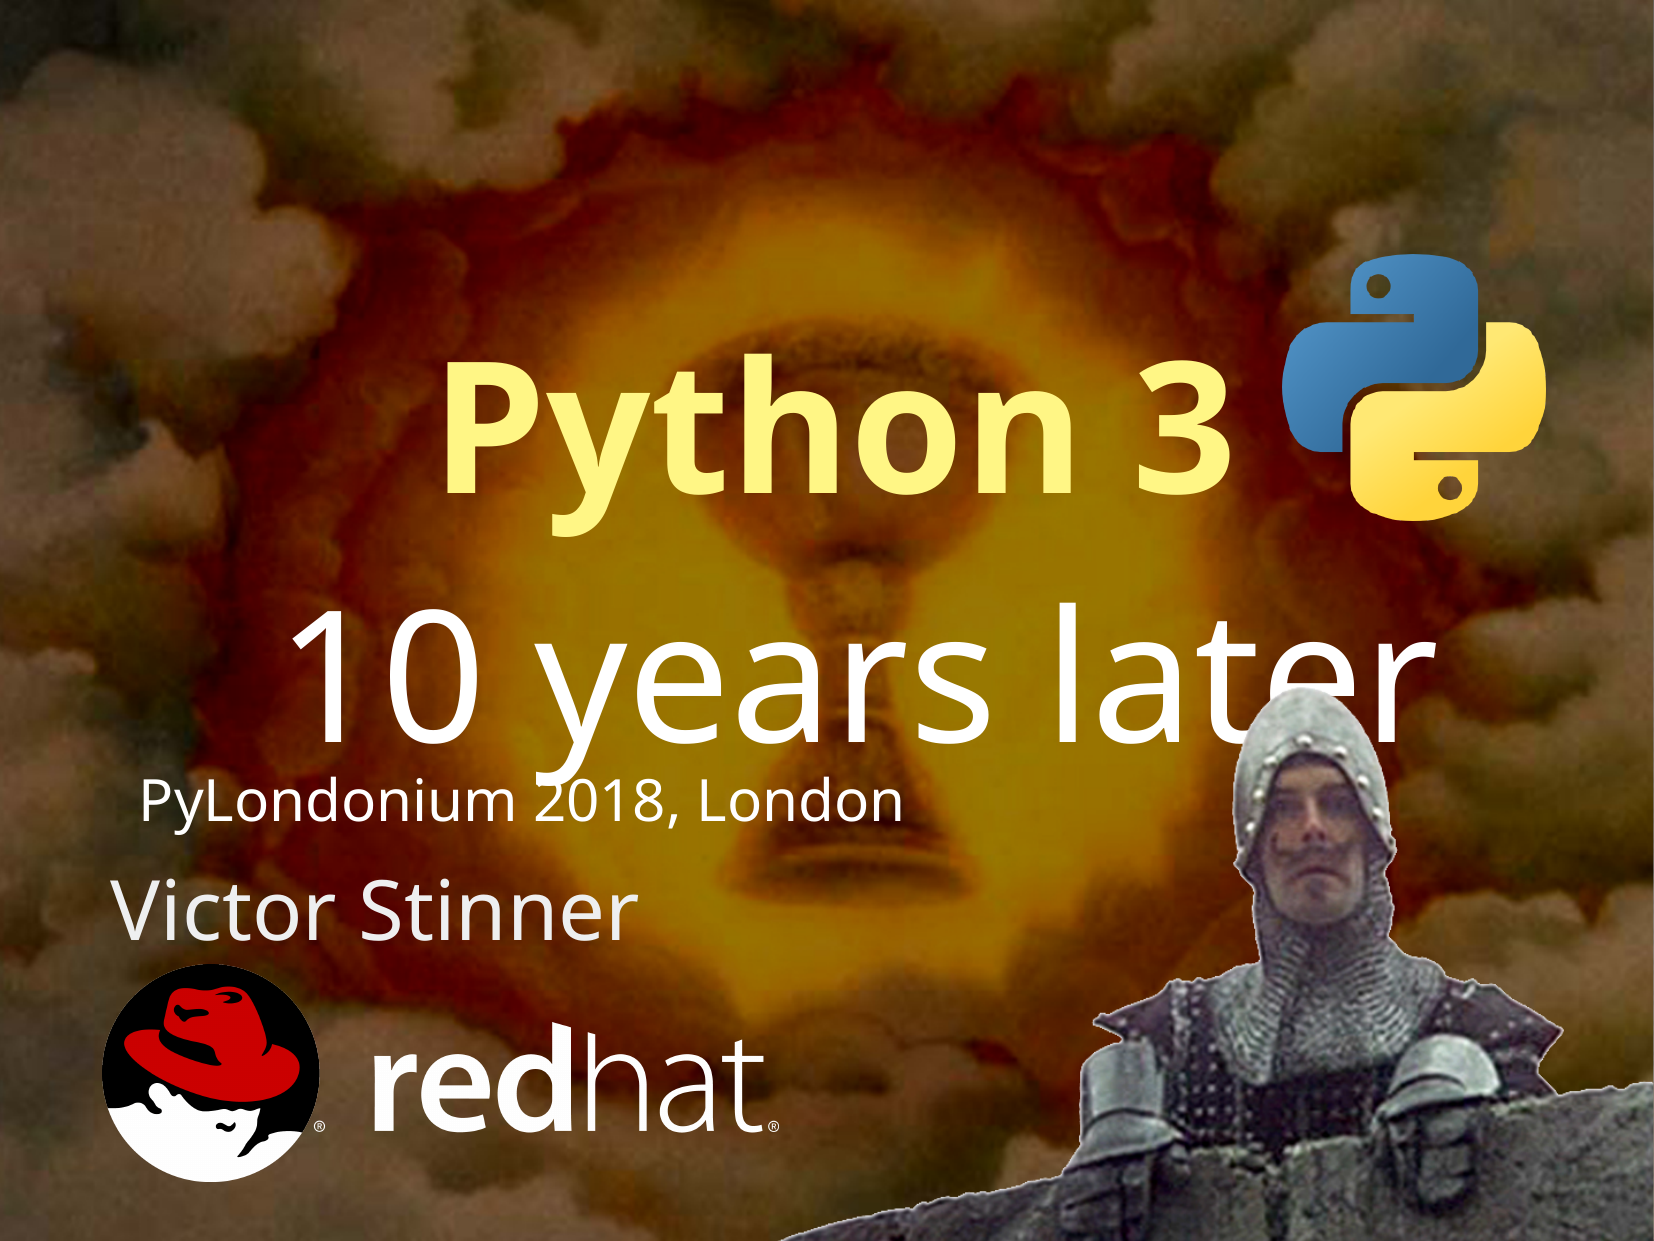

Python 3
10 years later
# PyLondonium 2018, London
Victor Stinner
vstinner@redhat.com